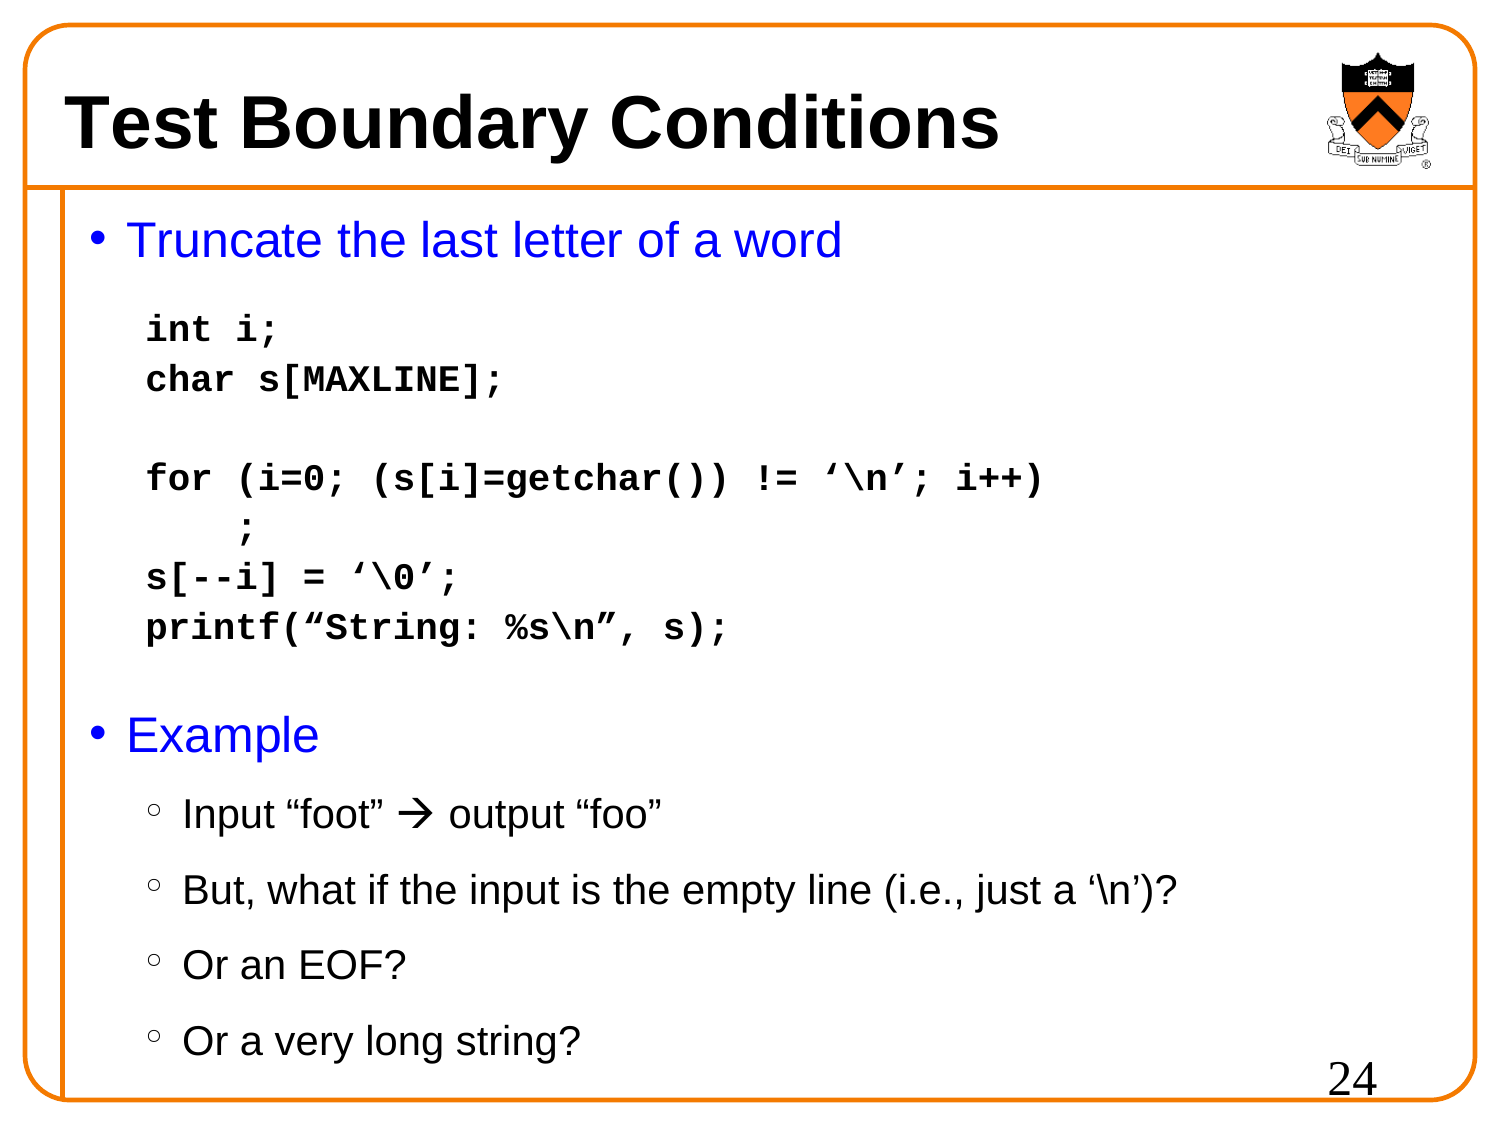

# Test Boundary Conditions
Truncate the last letter of a word
int i;
char s[MAXLINE];
for (i=0; (s[i]=getchar()) != ‘\n’; i++)
 ;
s[--i] = ‘\0’;
printf(“String: %s\n”, s);
Example
Input “foot”  output “foo”
But, what if the input is the empty line (i.e., just a ‘\n’)?
Or an EOF?
Or a very long string?
24